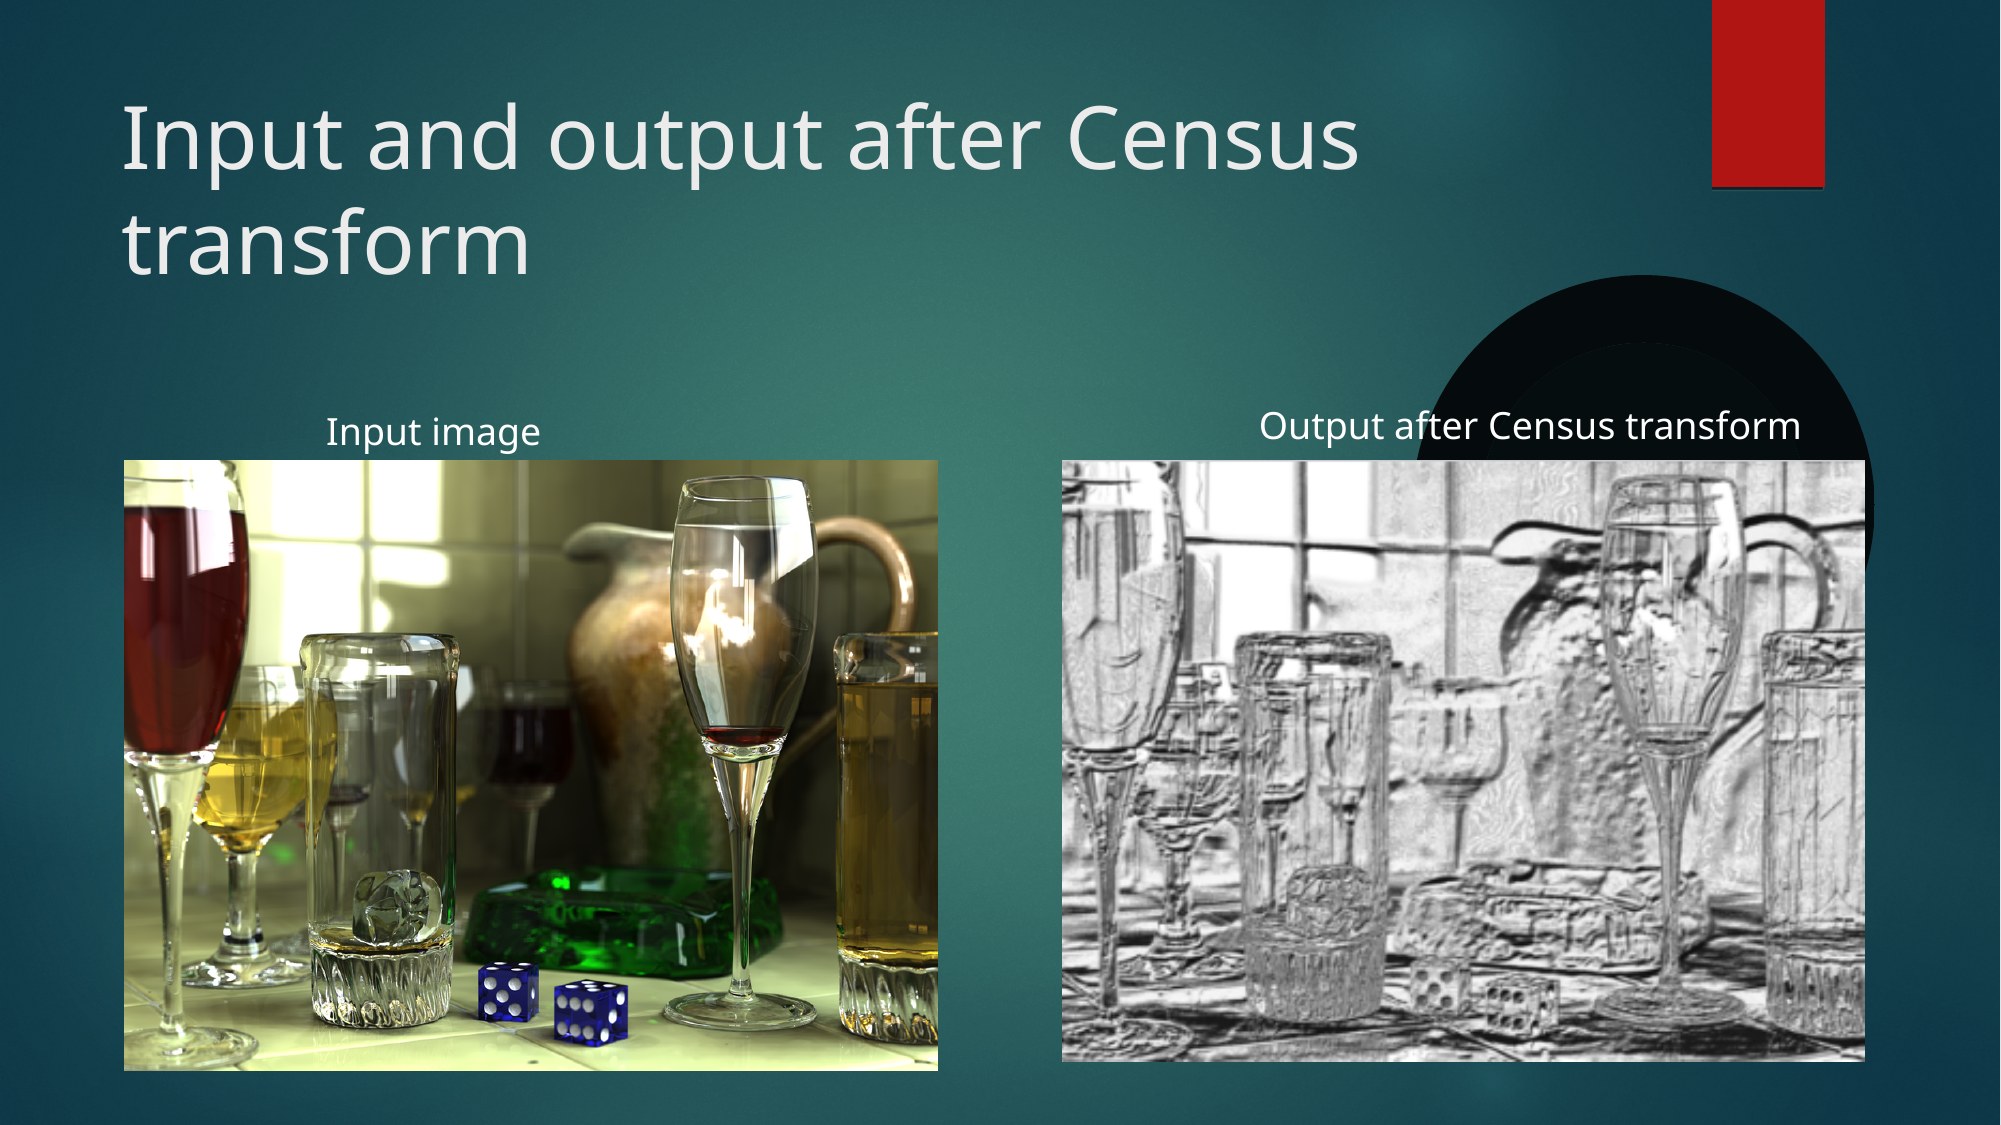

# Input and output after Census transform
Output after Census transform
Input image